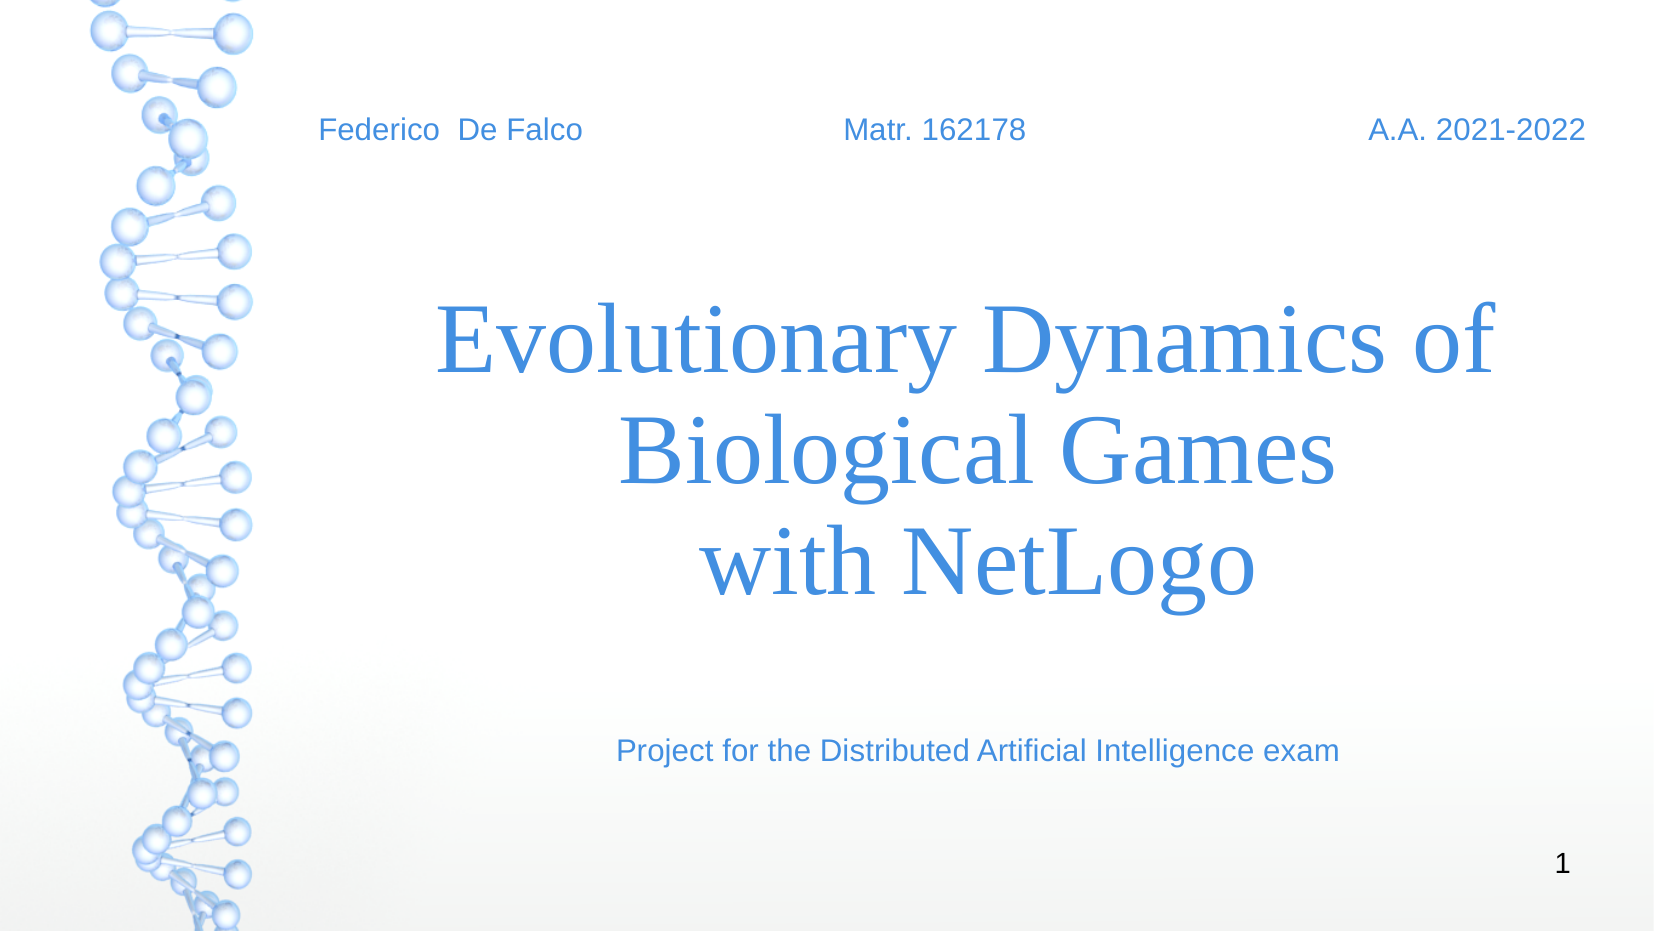

Federico De Falco				Matr. 162178					A.A. 2021-2022
# Evolutionary Dynamics of
Biological Games
with NetLogo
Project for the Distributed Artificial Intelligence exam
1